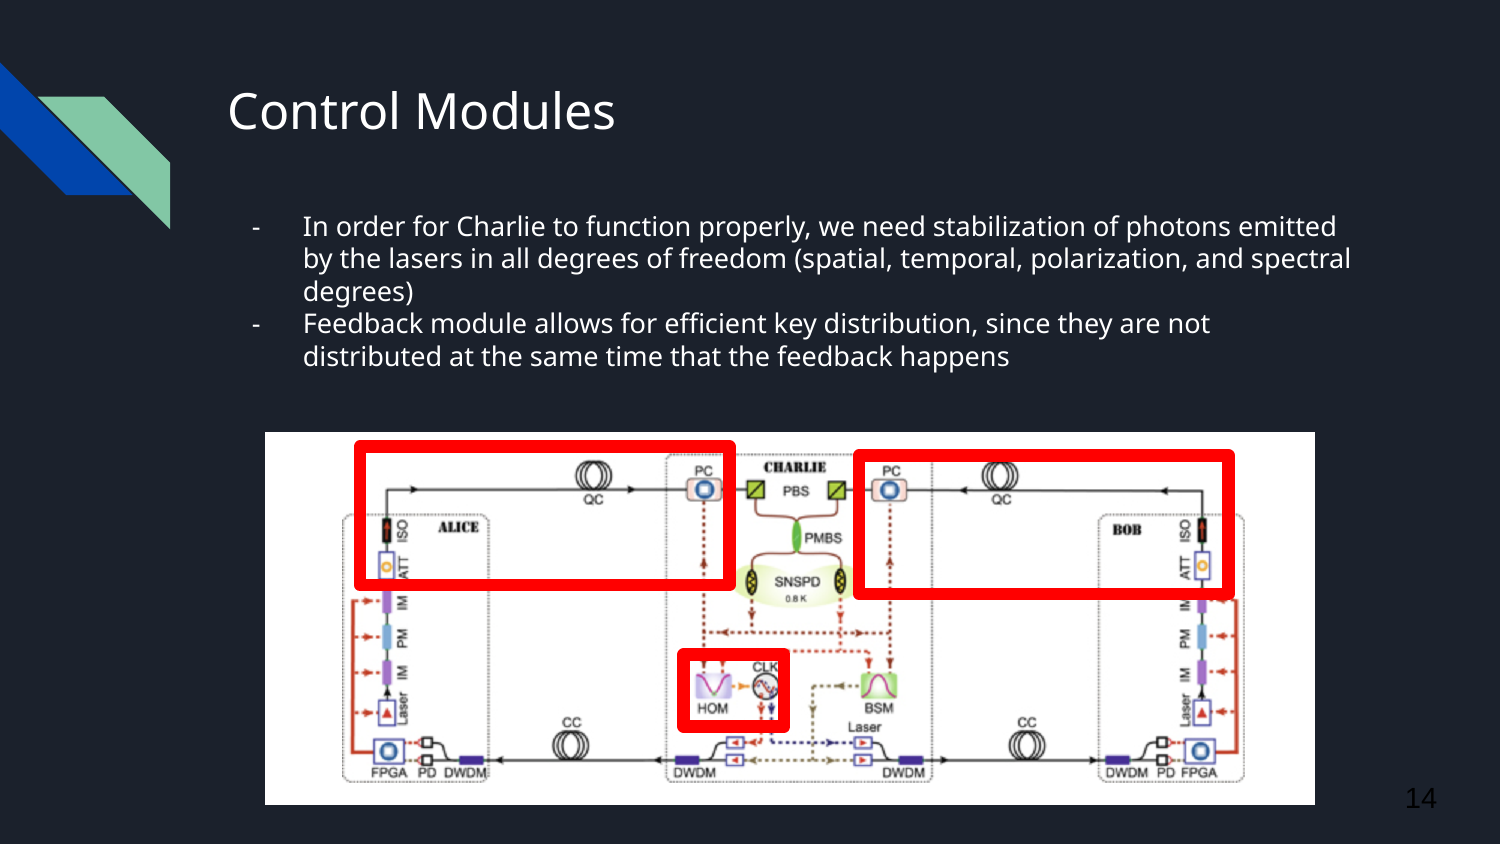

# Control Modules
In order for Charlie to function properly, we need stabilization of photons emitted by the lasers in all degrees of freedom (spatial, temporal, polarization, and spectral degrees)
Feedback module allows for efficient key distribution, since they are not distributed at the same time that the feedback happens